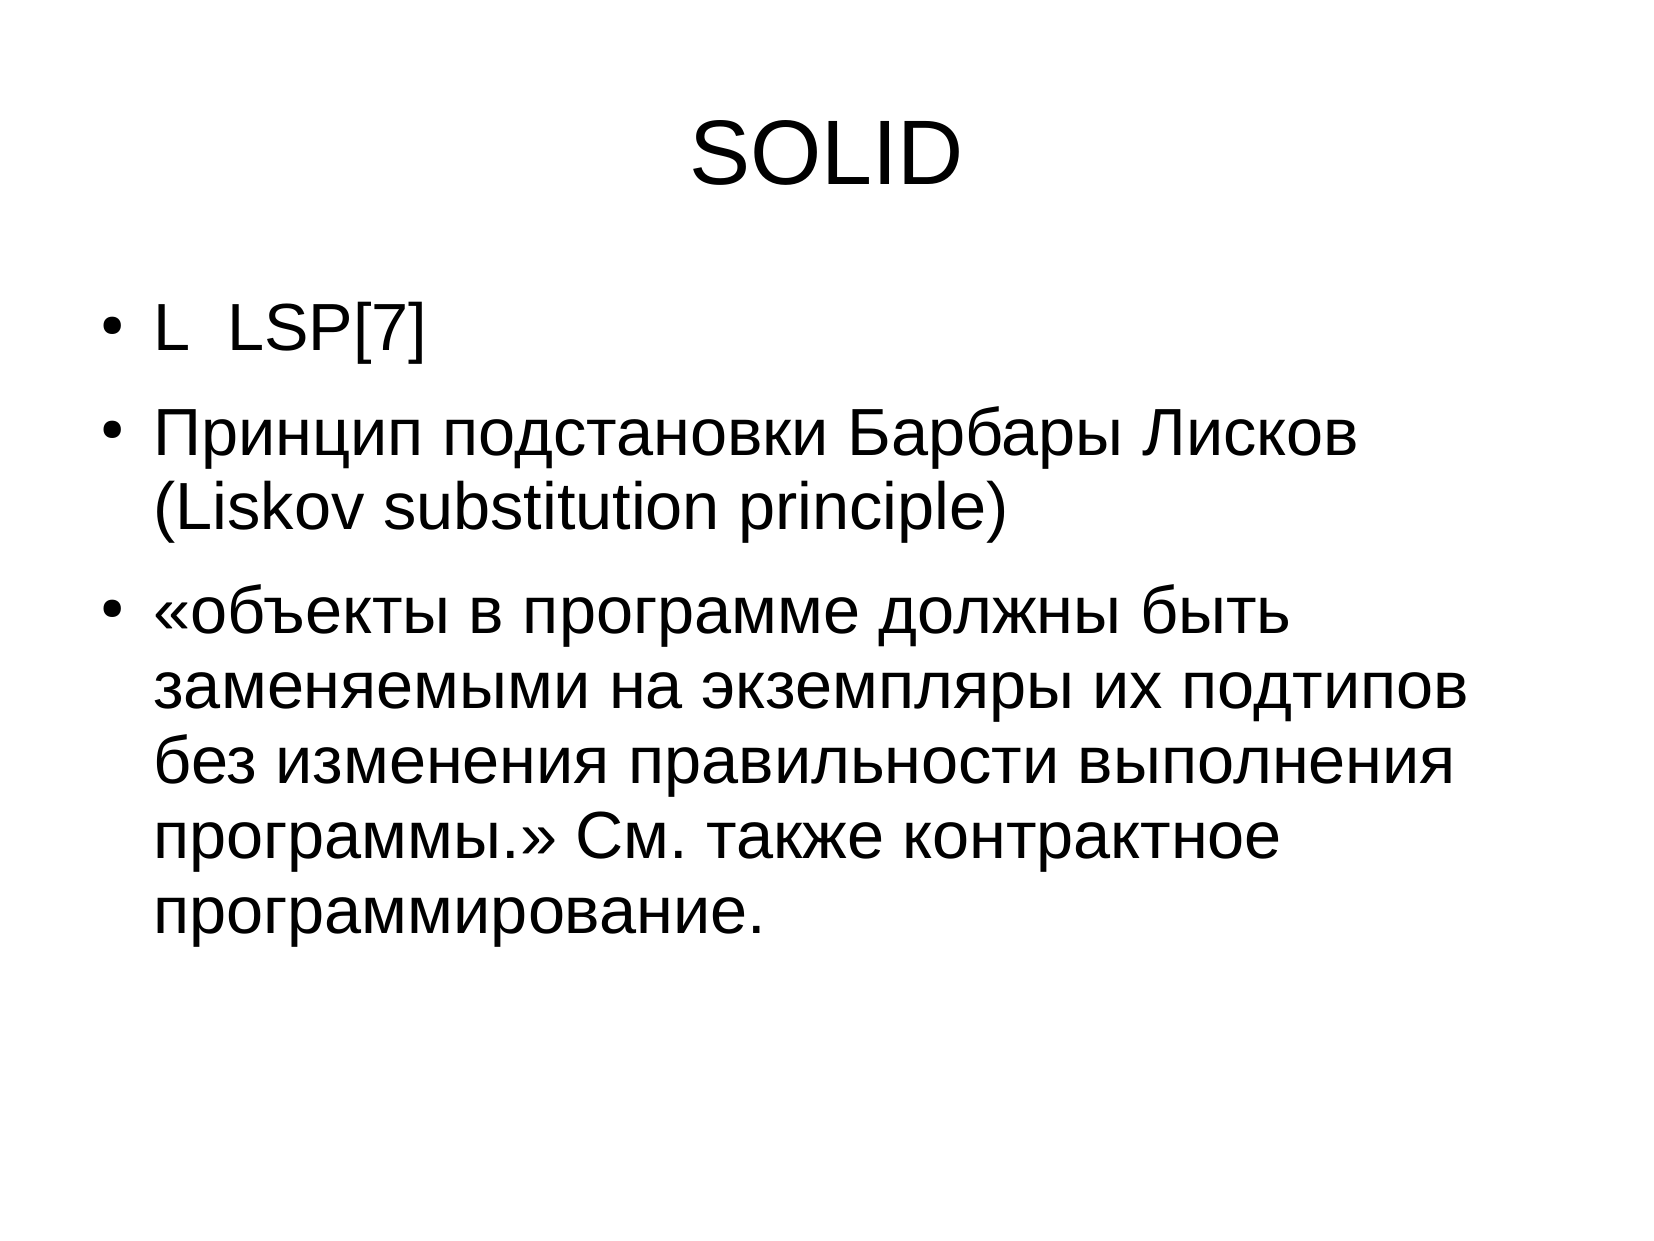

# SOLID
L	LSP[7]
Принцип подстановки Барбары Лисков (Liskov substitution principle)
«объекты в программе должны быть заменяемыми на экземпляры их подтипов без изменения правильности выполнения программы.» См. также контрактное программирование.